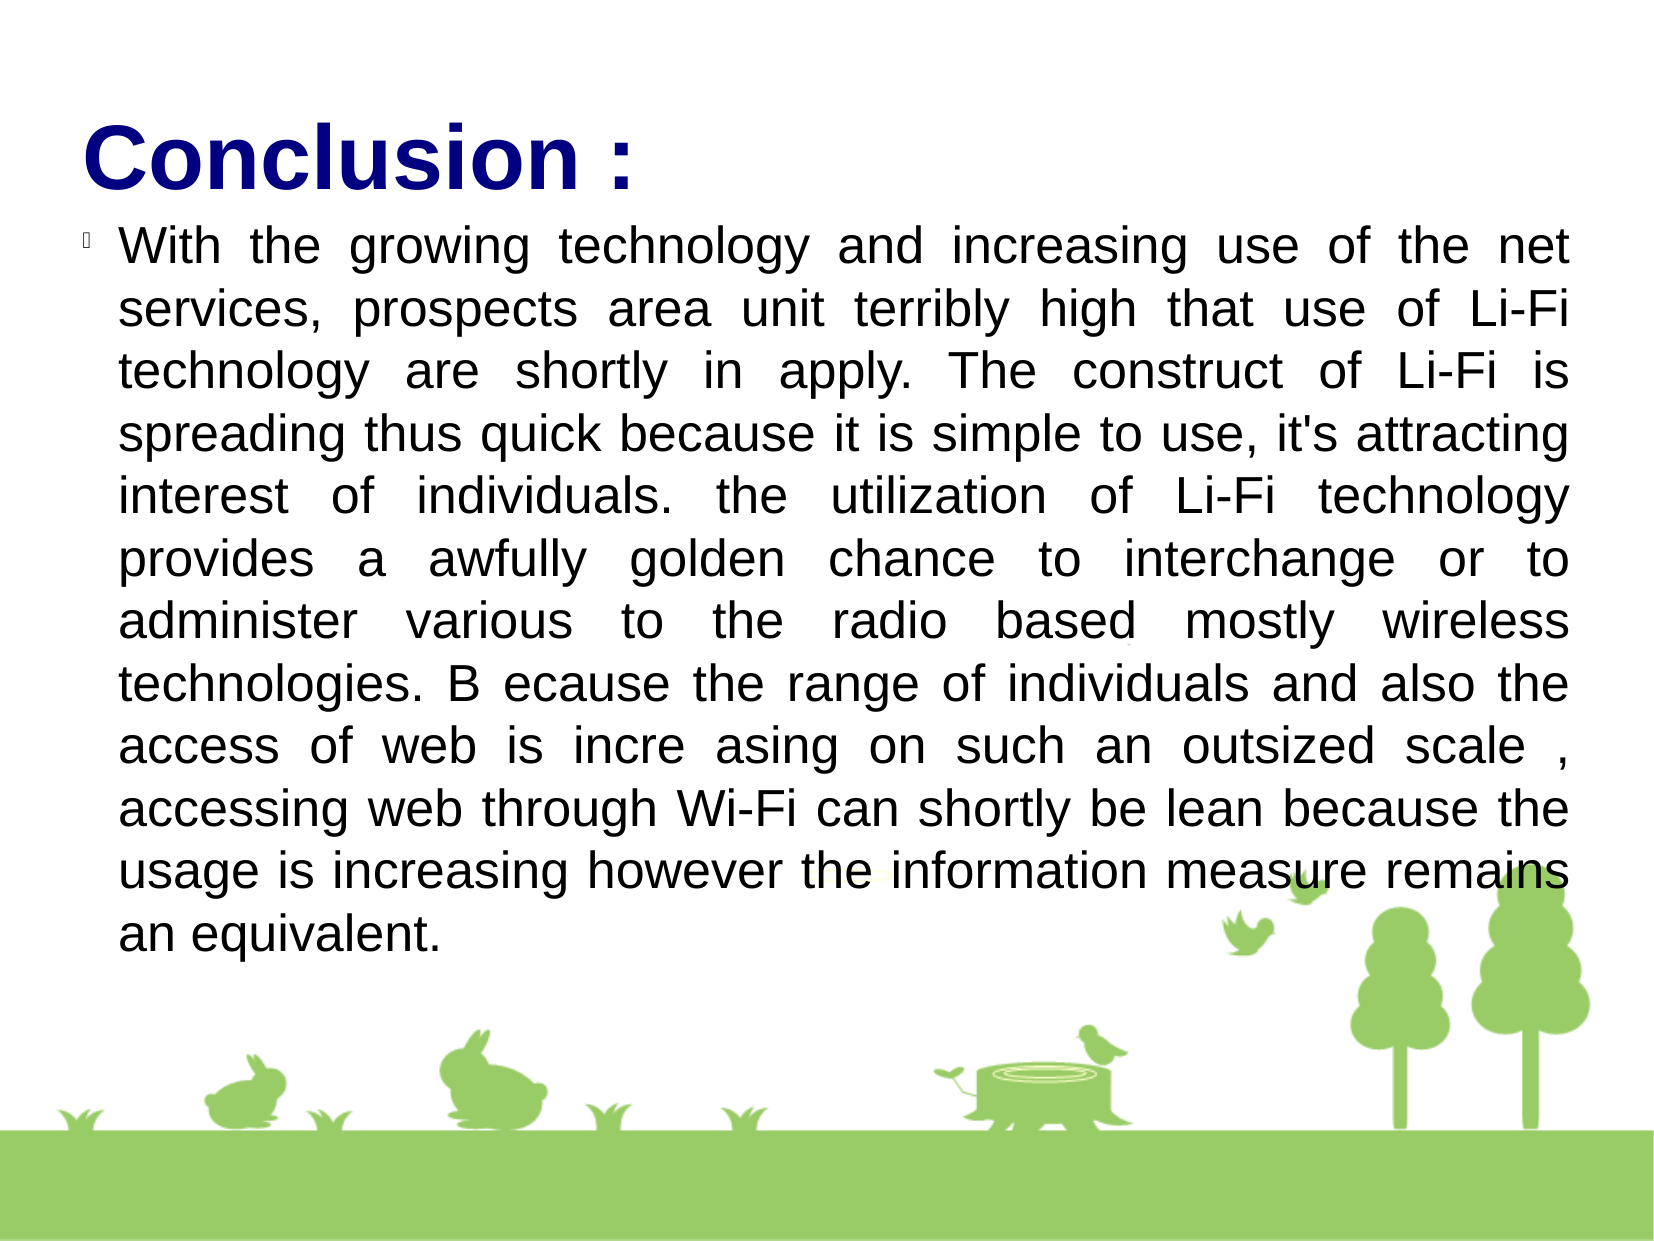

Conclusion :
With the growing technology and increasing use of the net services, prospects area unit terribly high that use of Li-Fi technology are shortly in apply. The construct of Li-Fi is spreading thus quick because it is simple to use, it's attracting interest of individuals. the utilization of Li-Fi technology provides a awfully golden chance to interchange or to administer various to the radio based mostly wireless technologies. B ecause the range of individuals and also the access of web is incre asing on such an outsized scale , accessing web through Wi-Fi can shortly be lean because the usage is increasing however the information measure remains an equivalent.